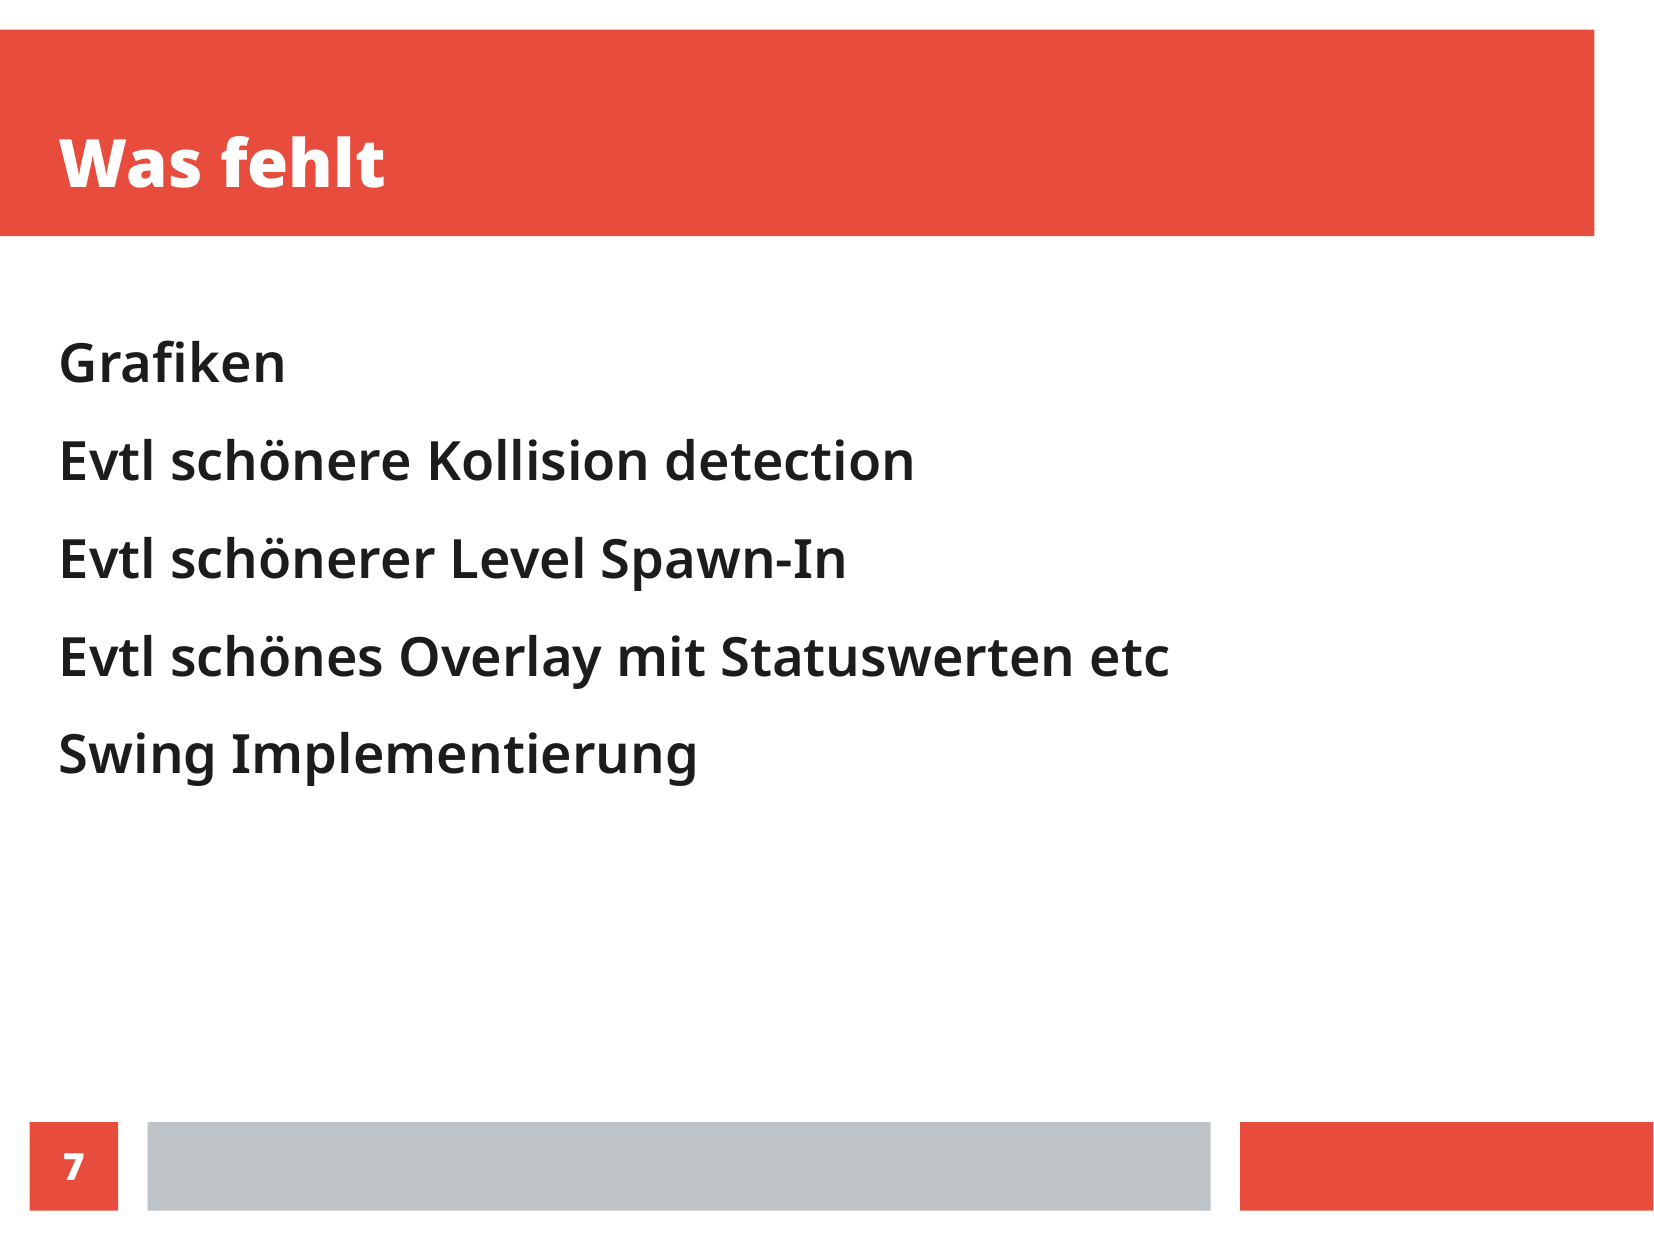

# Was fehlt
Grafiken
Evtl schönere Kollision detection
Evtl schönerer Level Spawn-In
Evtl schönes Overlay mit Statuswerten etc
Swing Implementierung
7